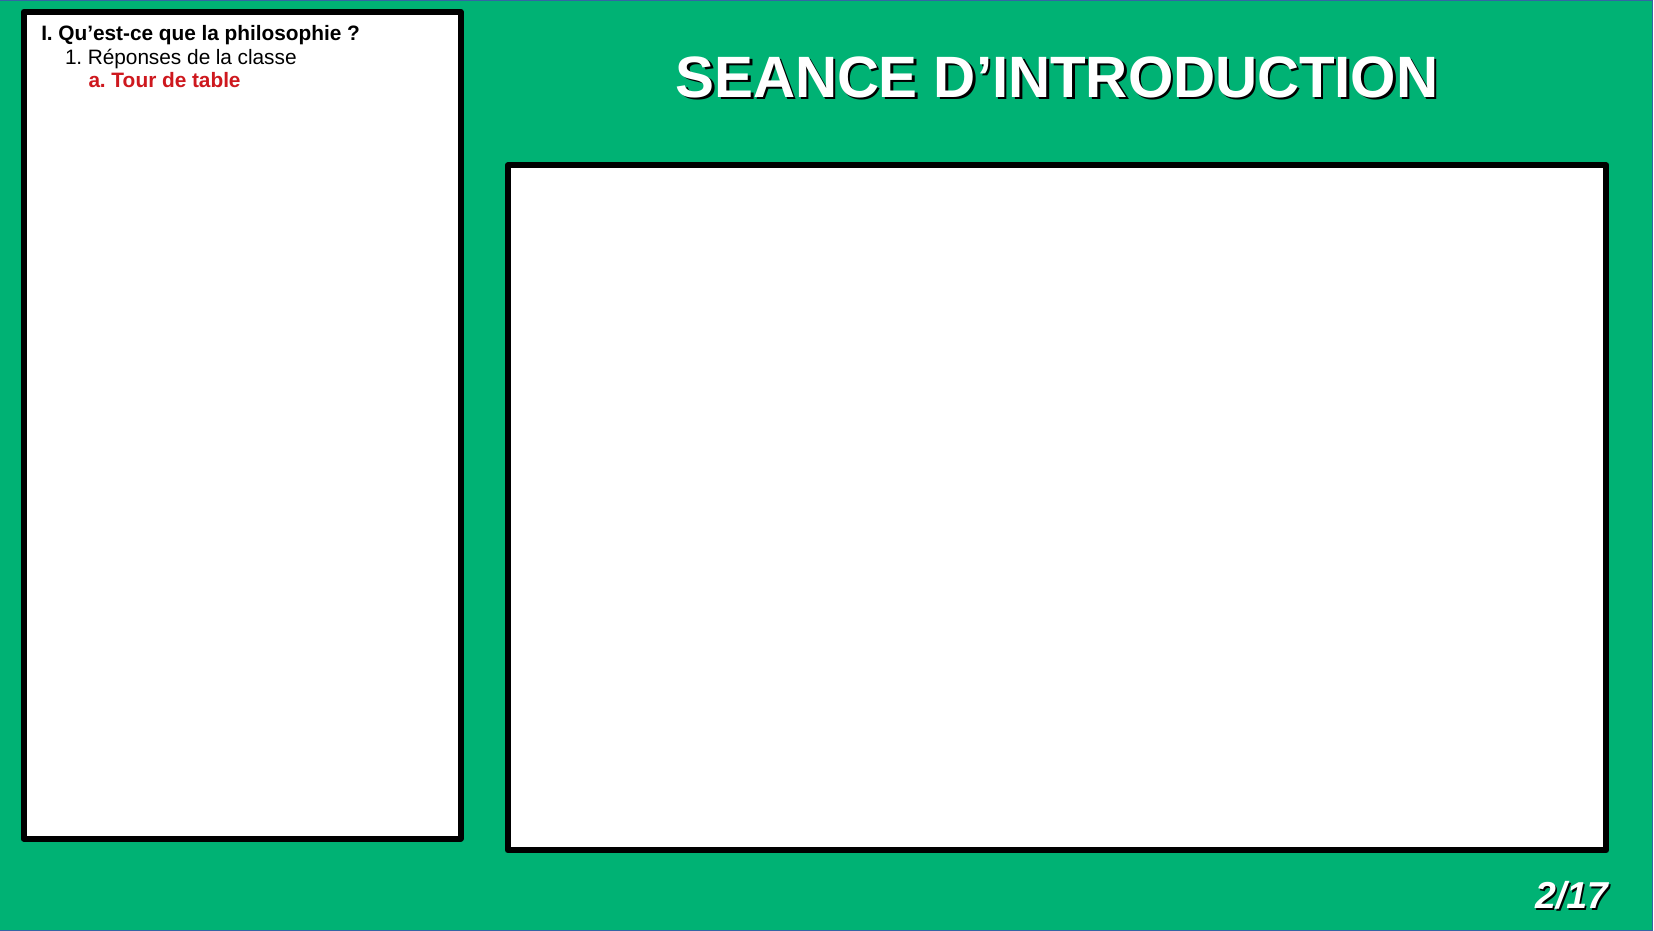

SEANCE D’INTRODUCTION
I. Qu’est-ce que la philosophie ?
	1. Réponses de la classe
		a. Tour de table